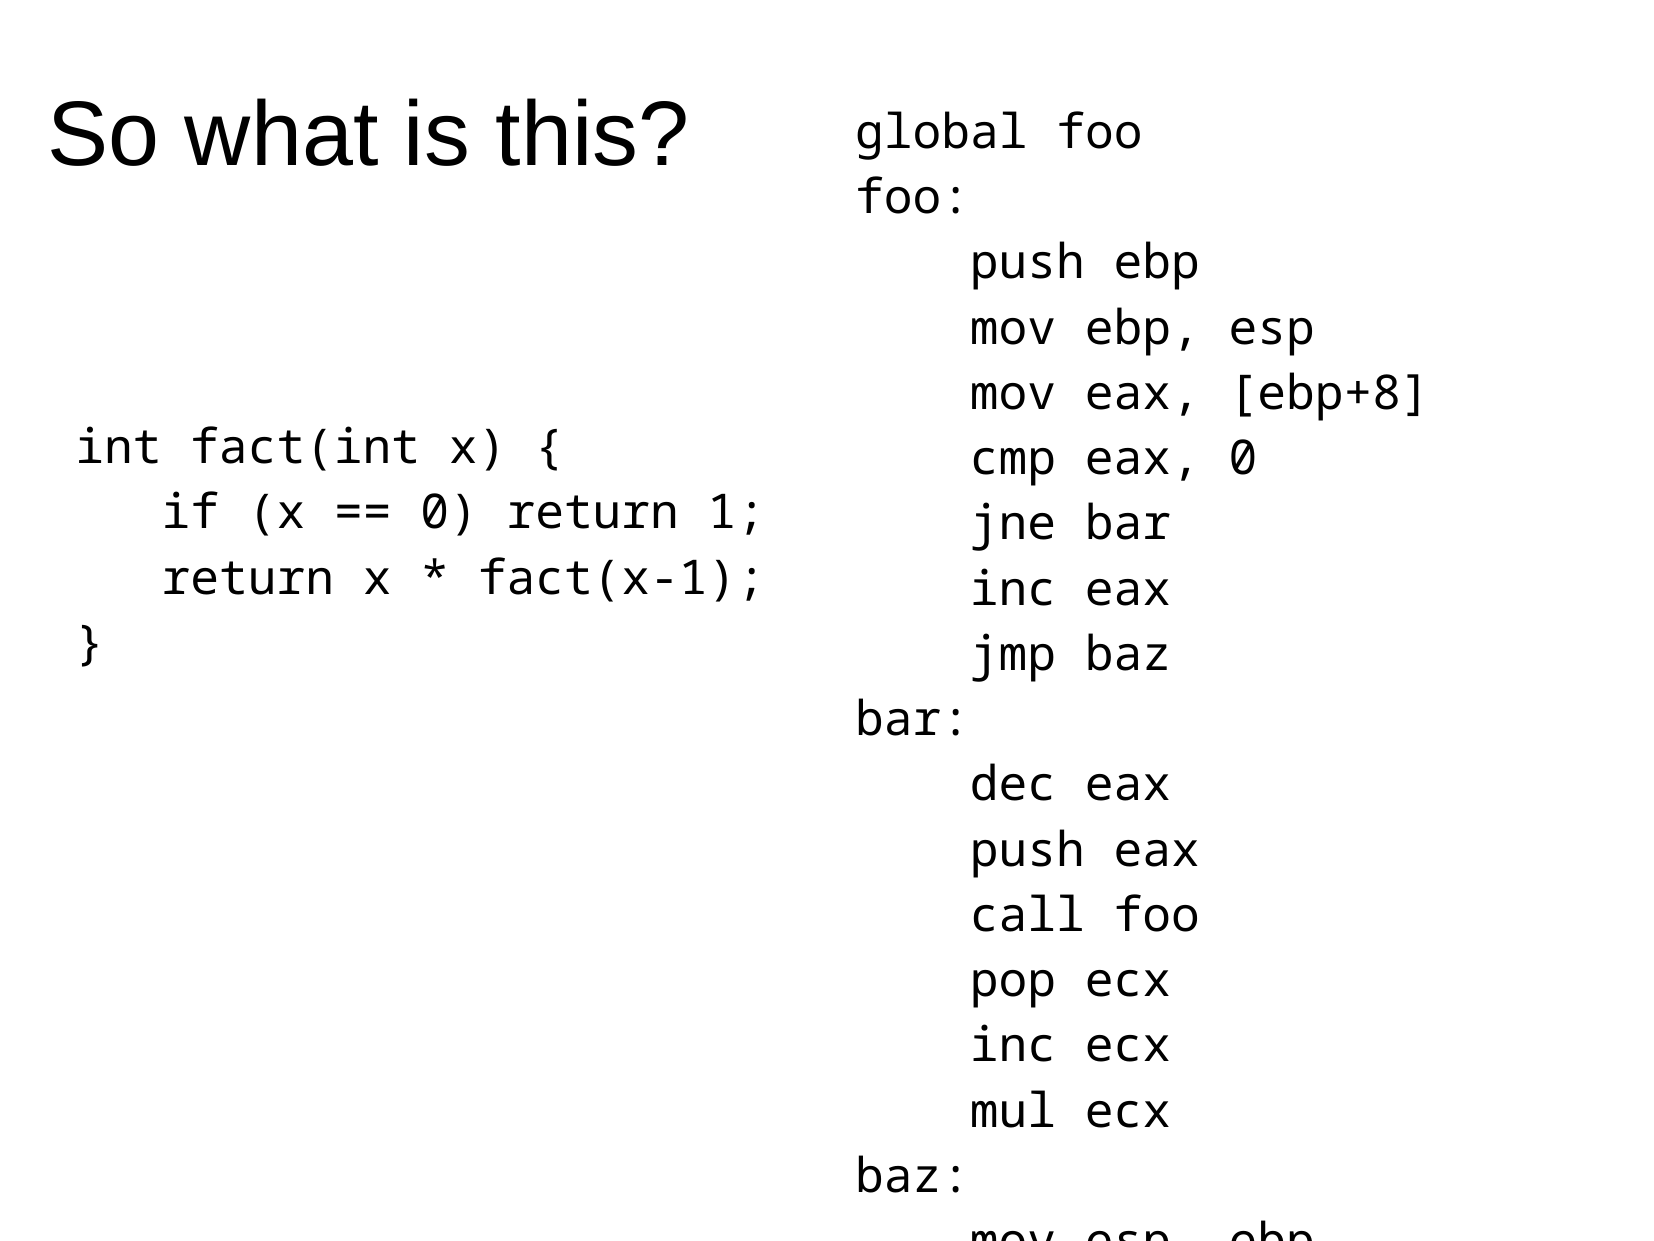

# So what is this?
global foo
foo:
 push ebp
 mov ebp, esp
 mov eax, [ebp+8]
 cmp eax, 0
 jne bar
 inc eax
 jmp baz
bar:
 dec eax
 push eax
 call foo
 pop ecx
 inc ecx
 mul ecx
baz:
 mov esp, ebp
 pop ebp
 ret
int fact(int x) {
 if (x == 0) return 1;
 return x * fact(x-1);
}